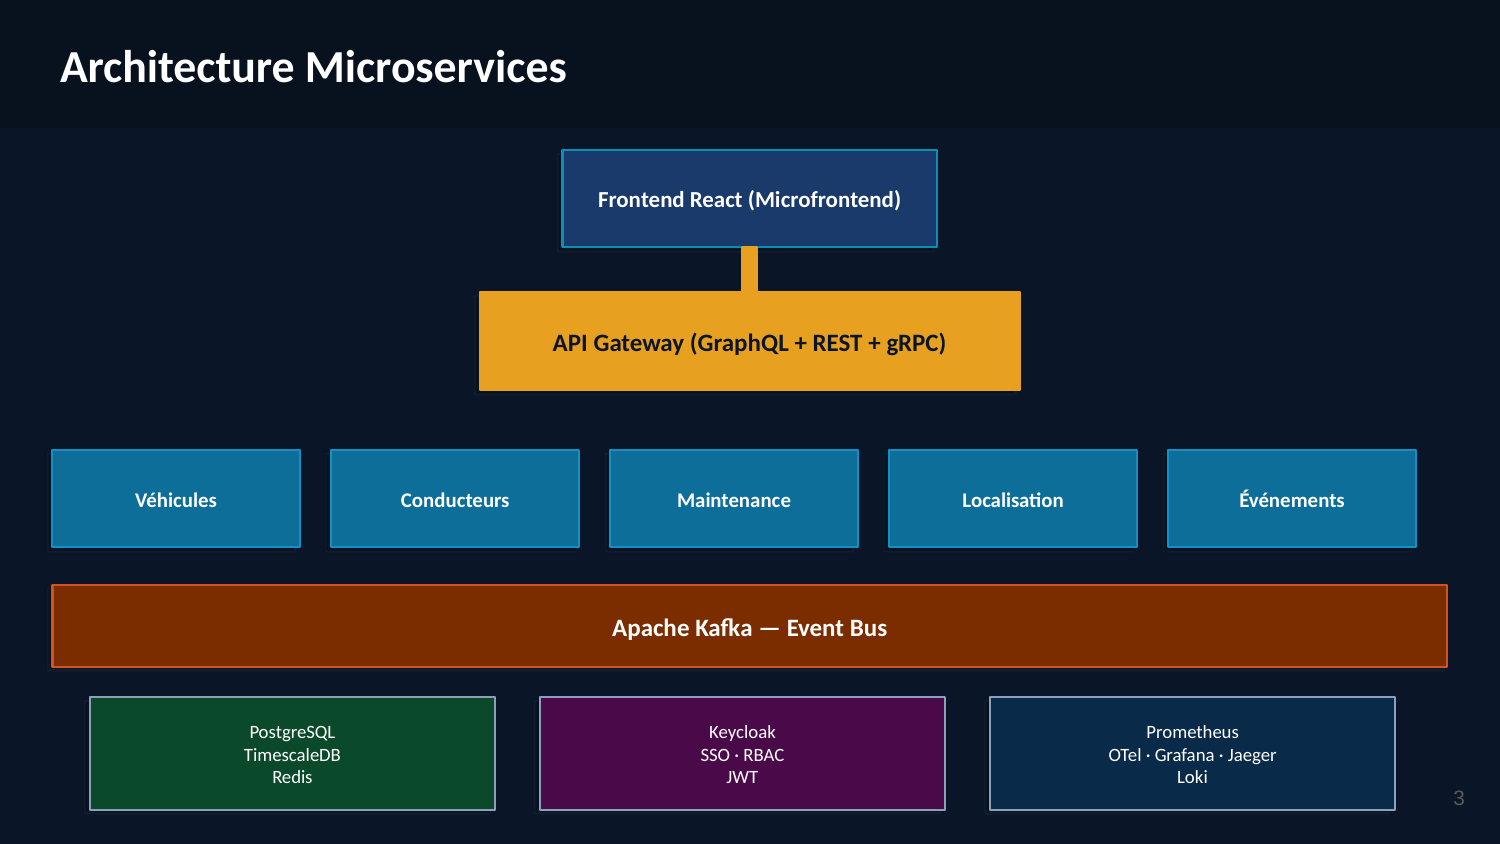

Architecture Microservices
Frontend React (Microfrontend)
API Gateway (GraphQL + REST + gRPC)
Véhicules
Conducteurs
Maintenance
Localisation
Événements
Apache Kafka — Event Bus
PostgreSQL
TimescaleDB
Redis
Keycloak
SSO · RBAC
JWT
Prometheus
OTel · Grafana · Jaeger
Loki